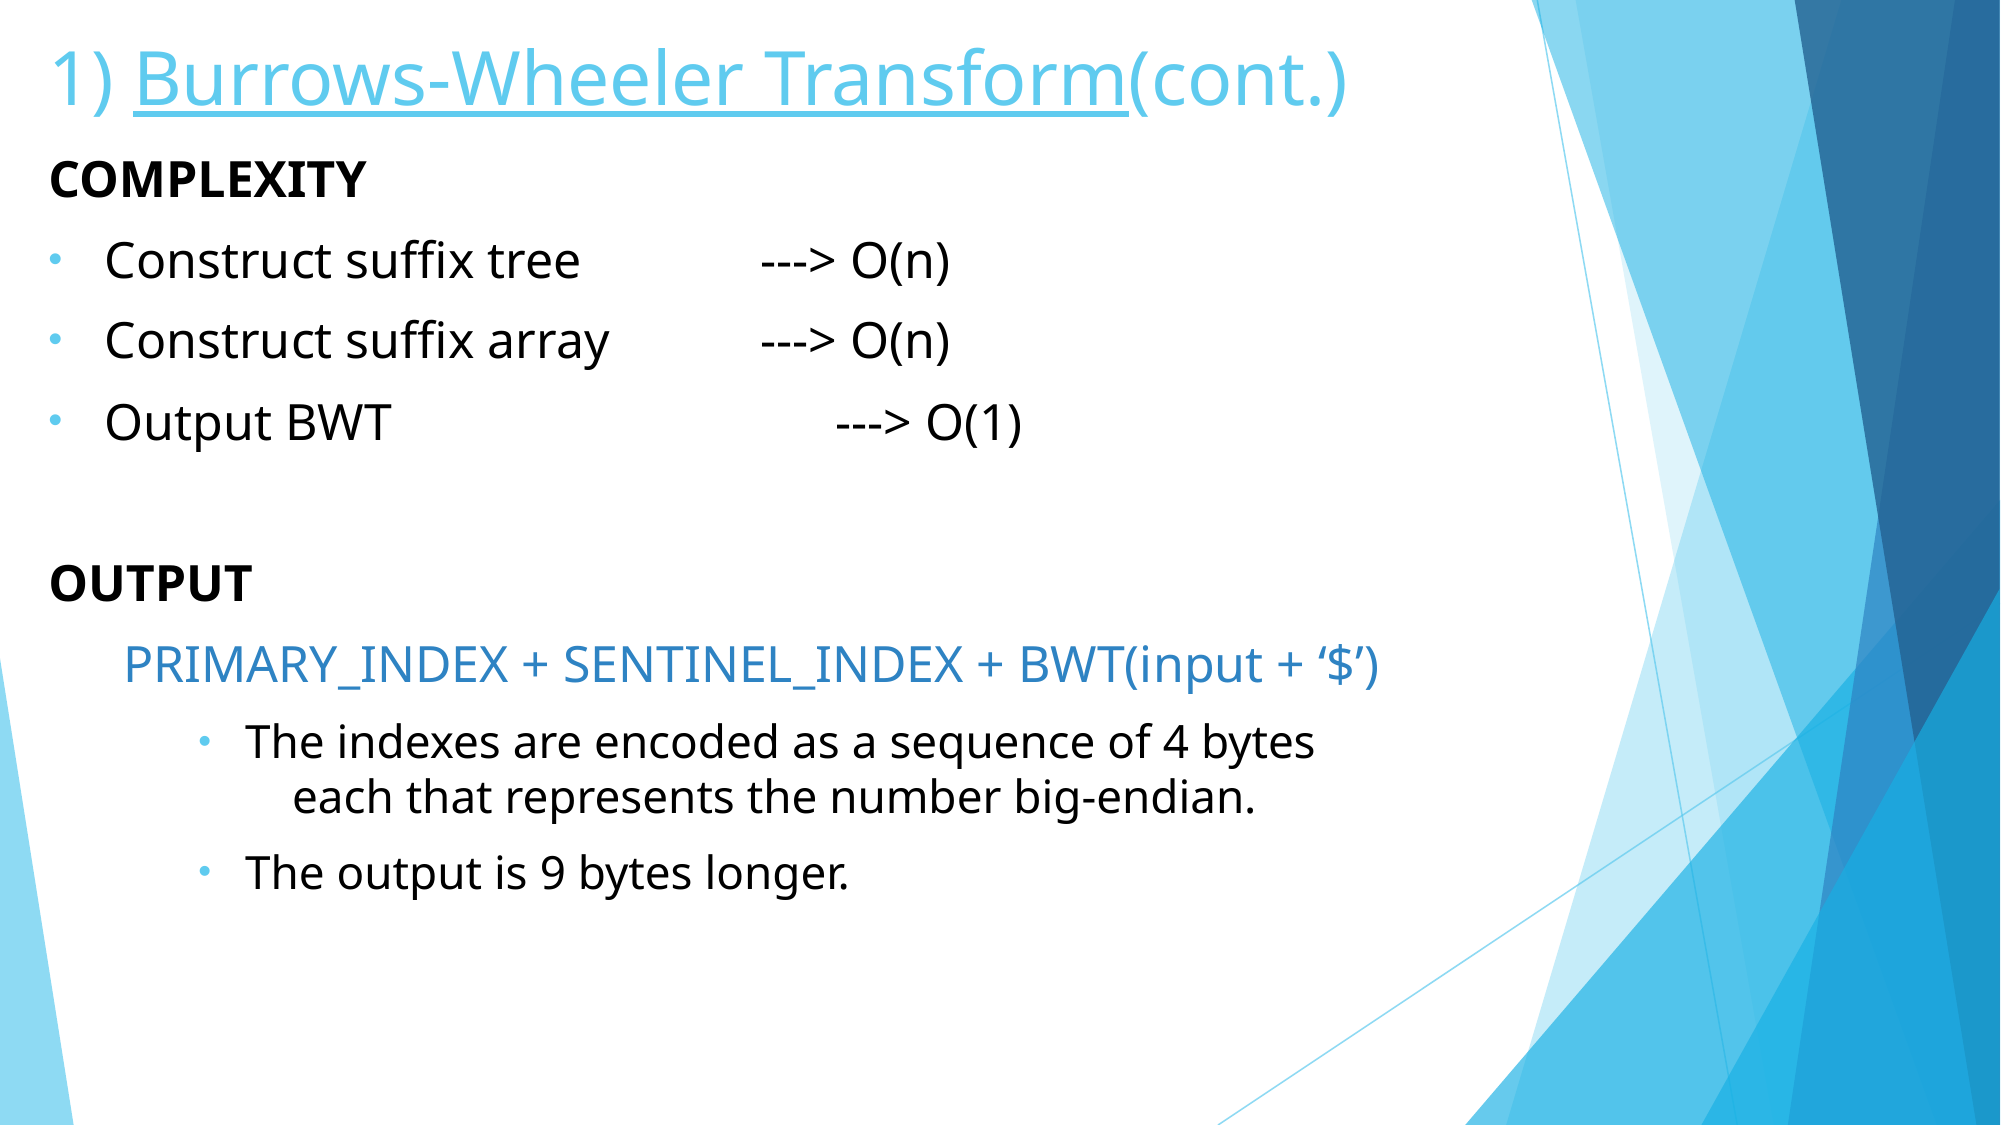

# 1) Burrows-Wheeler Transform(cont.)
COMPLEXITY
Construct suffix tree 			---> O(n)
Construct suffix array			---> O(n)
Output BWT						---> O(1)
OUTPUT
	PRIMARY_INDEX + SENTINEL_INDEX + BWT(input + ‘$’)
The indexes are encoded as a sequence of 4 bytes each that represents the number big-endian.
The output is 9 bytes longer.